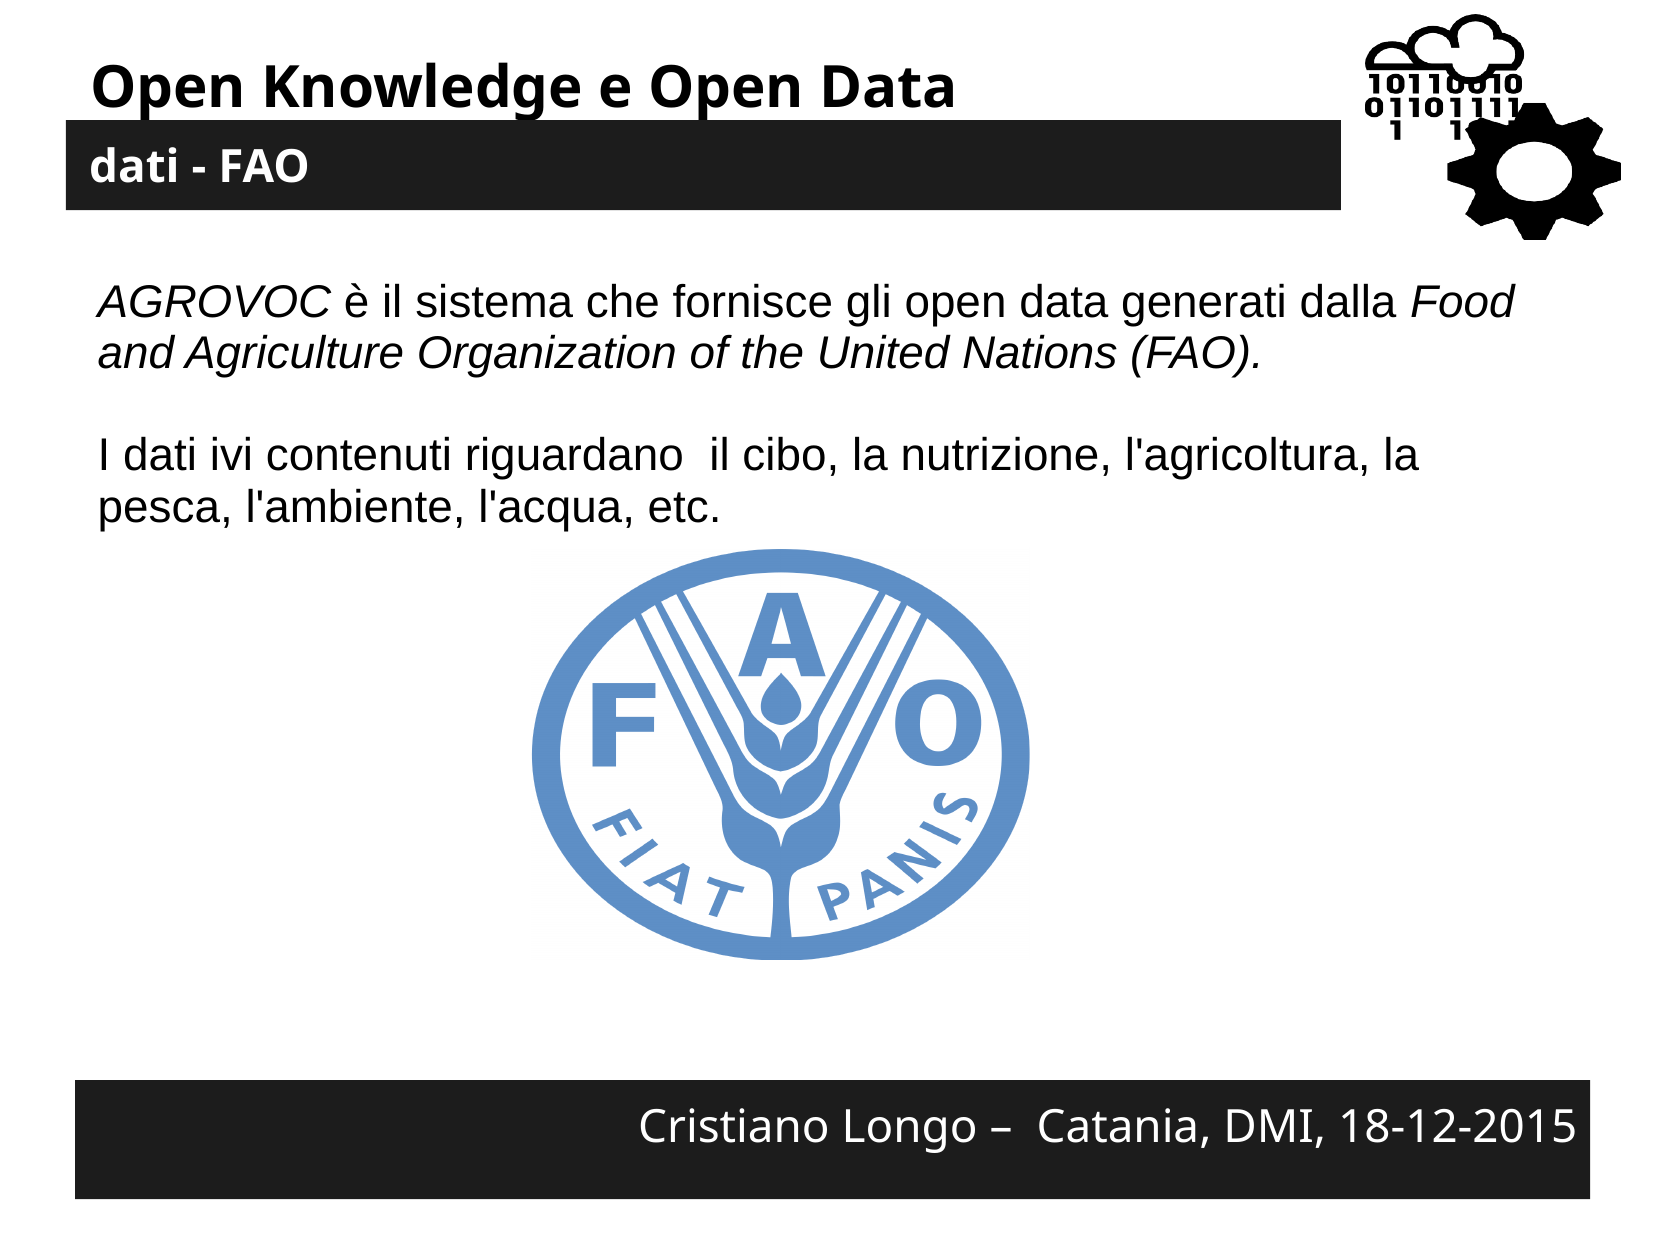

# Open Knowledge e Open Data
 dati - FAO
AGROVOC è il sistema che fornisce gli open data generati dalla Food and Agriculture Organization of the United Nations (FAO).
I dati ivi contenuti riguardano il cibo, la nutrizione, l'agricoltura, la pesca, l'ambiente, l'acqua, etc.
 Cristiano Longo – Catania, DMI, 18-12-2015